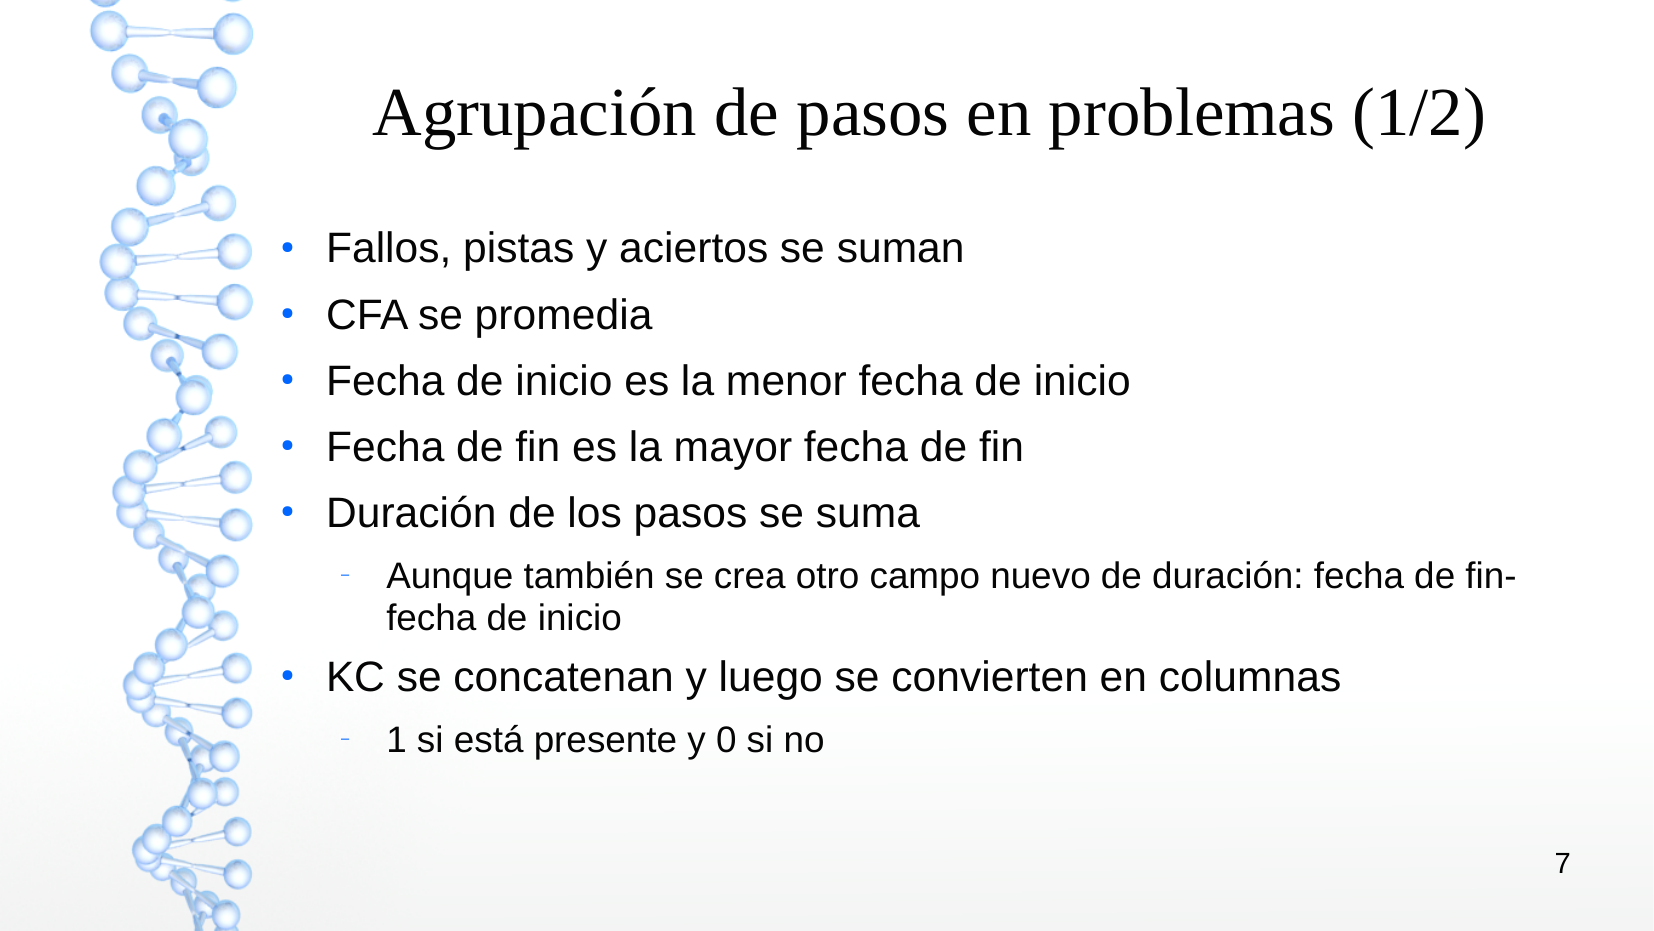

# Agrupación de pasos en problemas (1/2)
Fallos, pistas y aciertos se suman
CFA se promedia
Fecha de inicio es la menor fecha de inicio
Fecha de fin es la mayor fecha de fin
Duración de los pasos se suma
Aunque también se crea otro campo nuevo de duración: fecha de fin-fecha de inicio
KC se concatenan y luego se convierten en columnas
1 si está presente y 0 si no
7